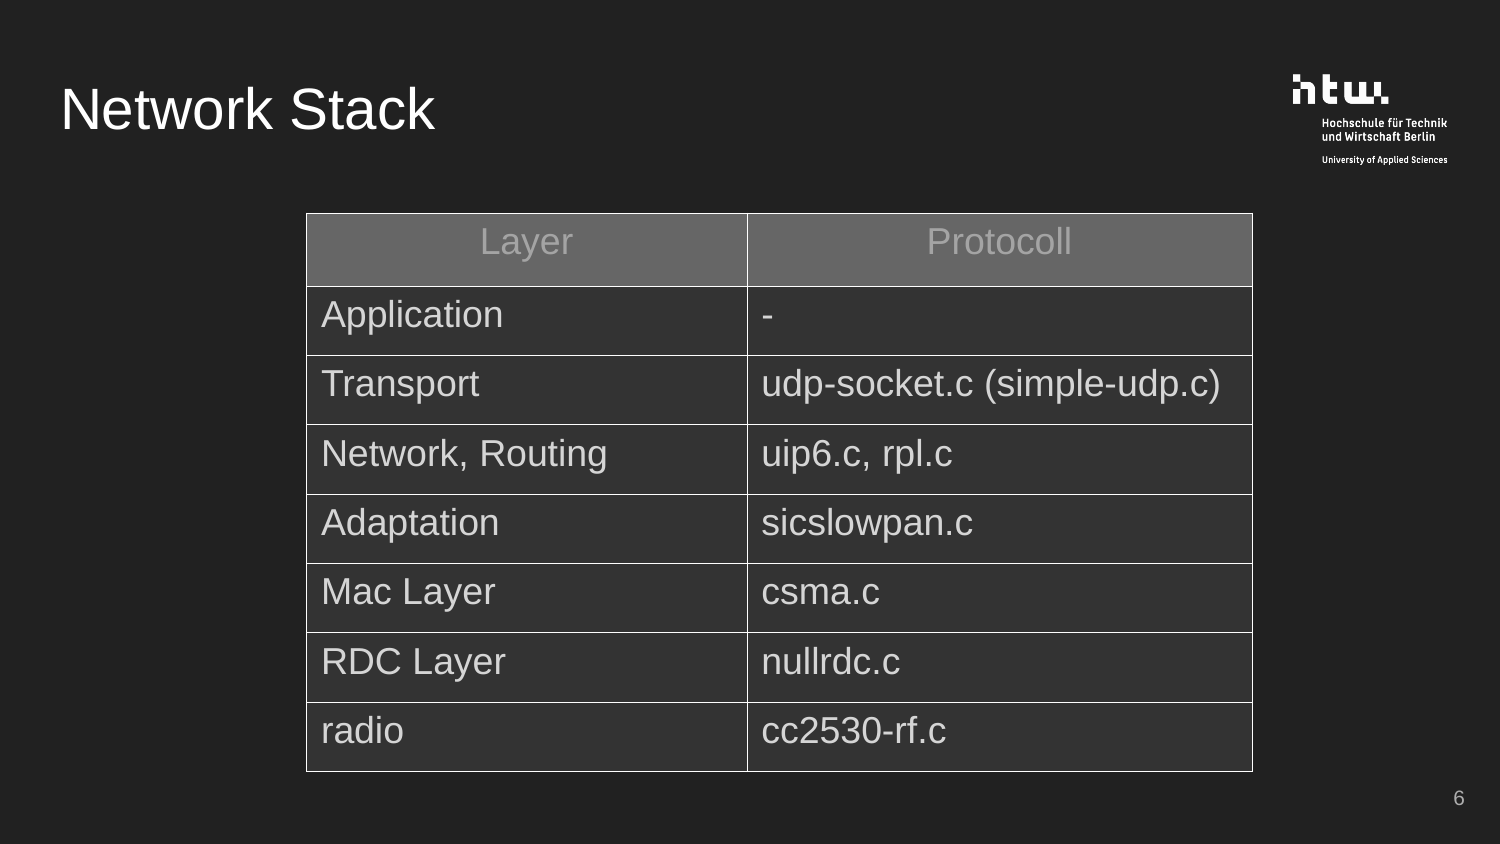

# Network Stack
| Layer | Protocoll |
| --- | --- |
| Application | - |
| Transport | udp-socket.c (simple-udp.c) |
| Network, Routing | uip6.c, rpl.c |
| Adaptation | sicslowpan.c |
| Mac Layer | csma.c |
| RDC Layer | nullrdc.c |
| radio | cc2530-rf.c |